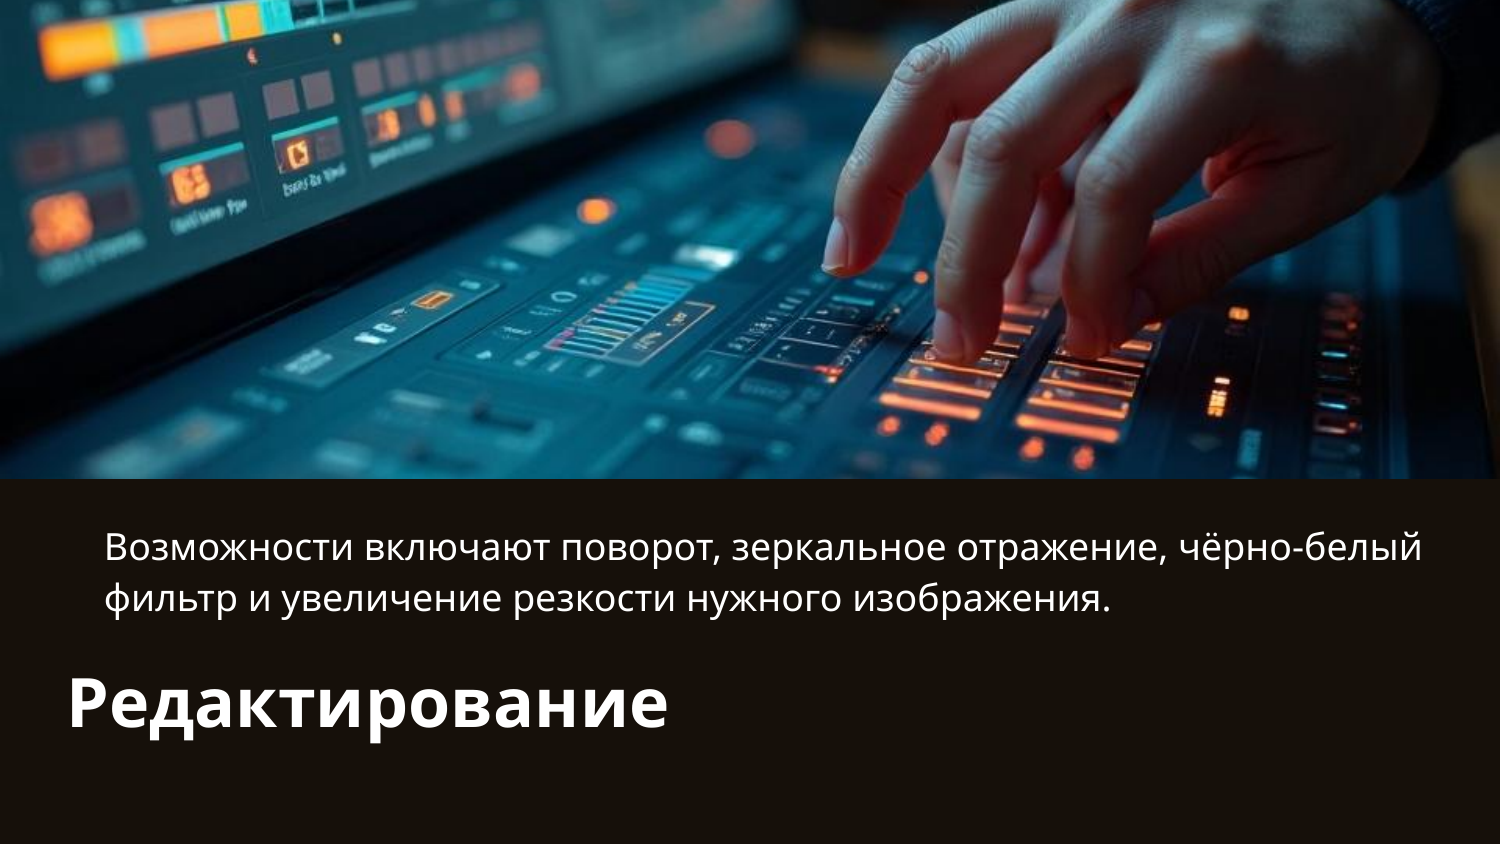

Возможности включают поворот, зеркальное отражение, чёрно-белый фильтр и увеличение резкости нужного изображения.
# Редактирование